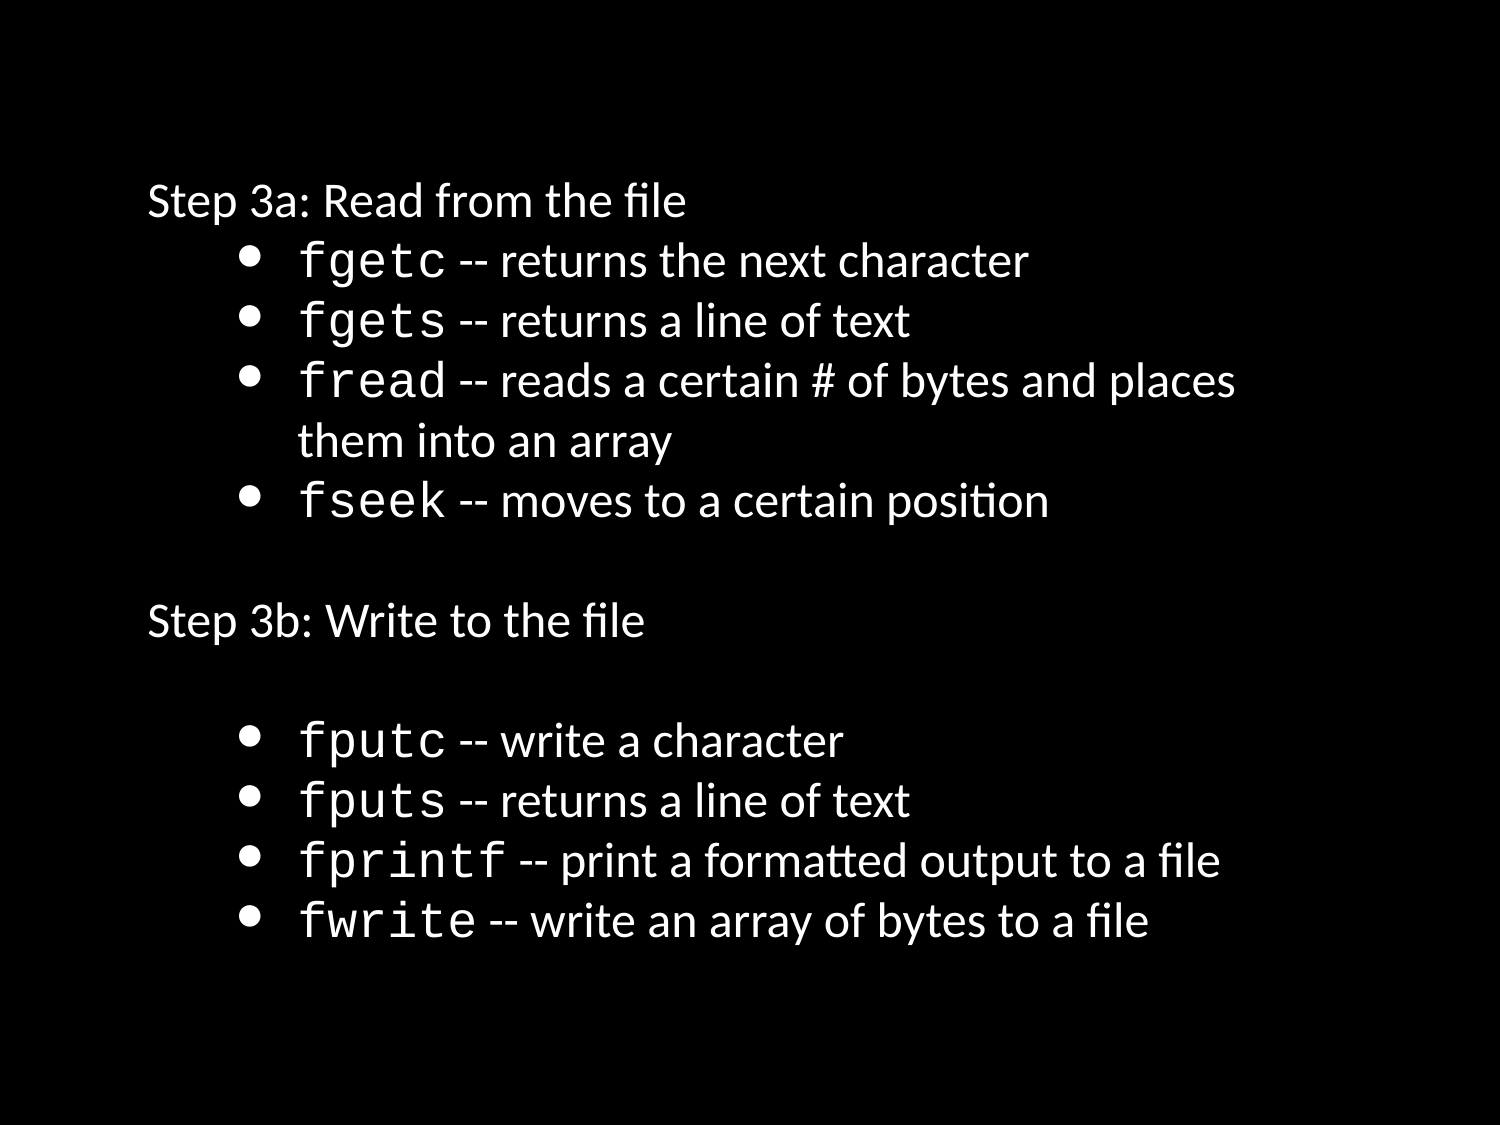

Step 3a: Read from the file
fgetc -- returns the next character
fgets -- returns a line of text
fread -- reads a certain # of bytes and places them into an array
fseek -- moves to a certain position
Step 3b: Write to the file
fputc -- write a character
fputs -- returns a line of text
fprintf -- print a formatted output to a file
fwrite -- write an array of bytes to a file